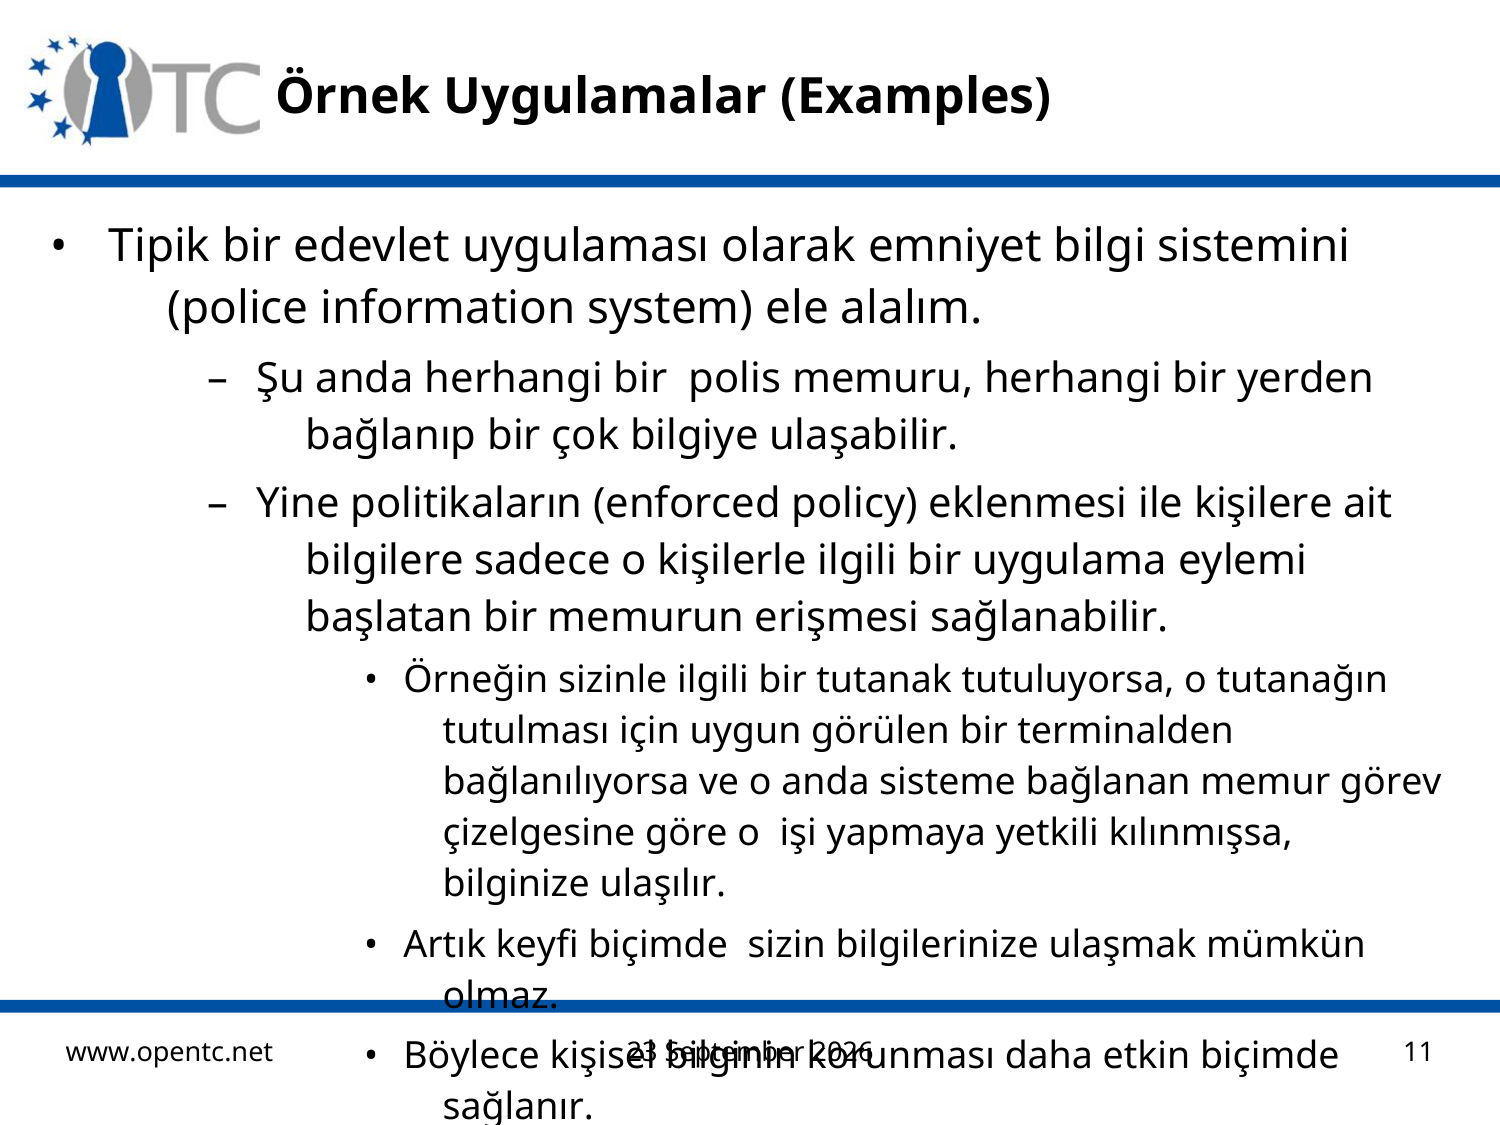

# Örnek Uygulamalar (Examples)
Tipik bir edevlet uygulaması olarak emniyet bilgi sistemini (police information system) ele alalım.
Şu anda herhangi bir polis memuru, herhangi bir yerden bağlanıp bir çok bilgiye ulaşabilir.
Yine politikaların (enforced policy) eklenmesi ile kişilere ait bilgilere sadece o kişilerle ilgili bir uygulama eylemi başlatan bir memurun erişmesi sağlanabilir.
Örneğin sizinle ilgili bir tutanak tutuluyorsa, o tutanağın tutulması için uygun görülen bir terminalden bağlanılıyorsa ve o anda sisteme bağlanan memur görev çizelgesine göre o işi yapmaya yetkili kılınmışsa, bilginize ulaşılır.
Artık keyfi biçimde sizin bilgilerinize ulaşmak mümkün olmaz.
Böylece kişisel bilginin korunması daha etkin biçimde sağlanır.
Devletin kişisel bilgileri güvenli biçimde saklama (personal privacy) yükümlülüğü sağlanır.